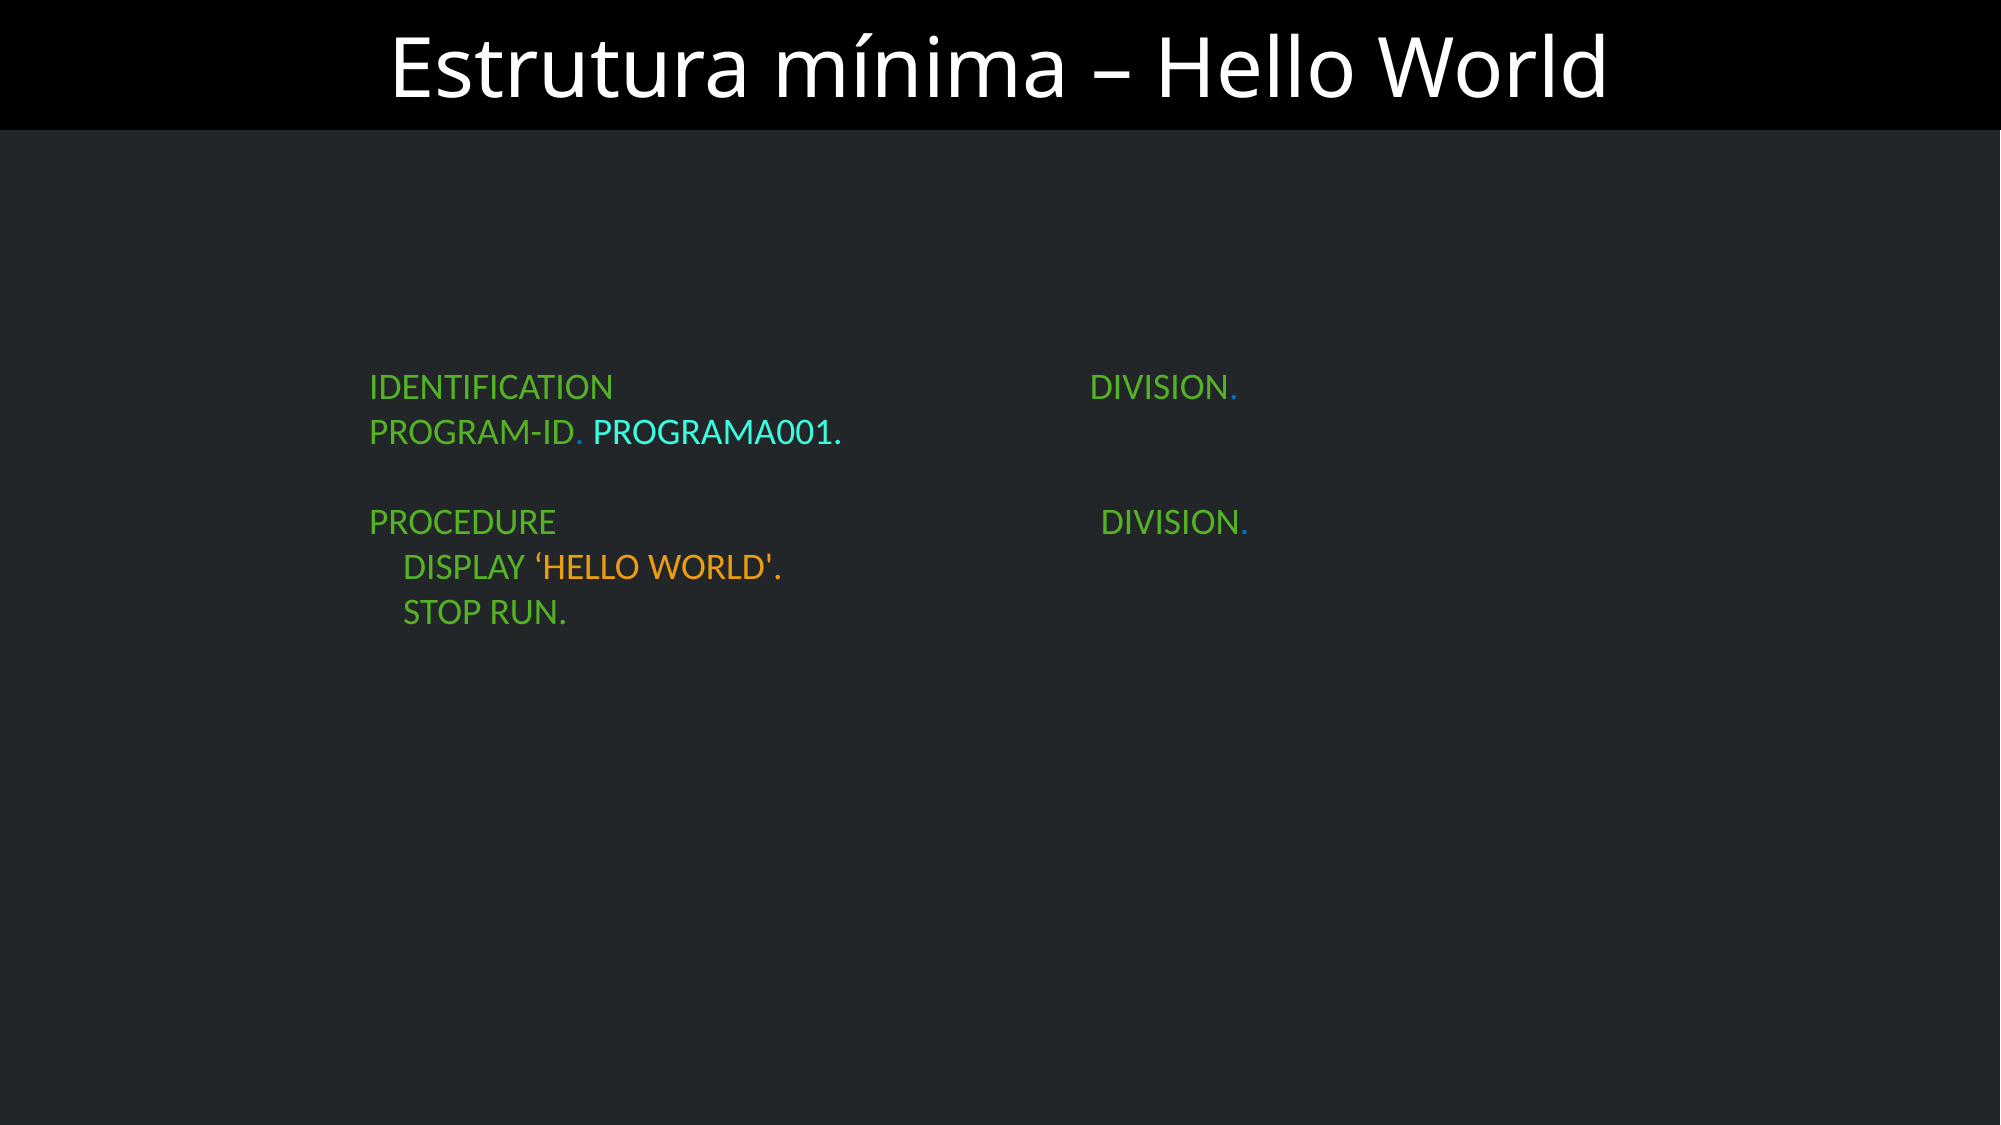

Estrutura mínima – Hello World
IDENTIFICATION DIVISION.
PROGRAM-ID. PROGRAMA001.
PROCEDURE DIVISION.
 DISPLAY ‘HELLO WORLD'.
 STOP RUN.